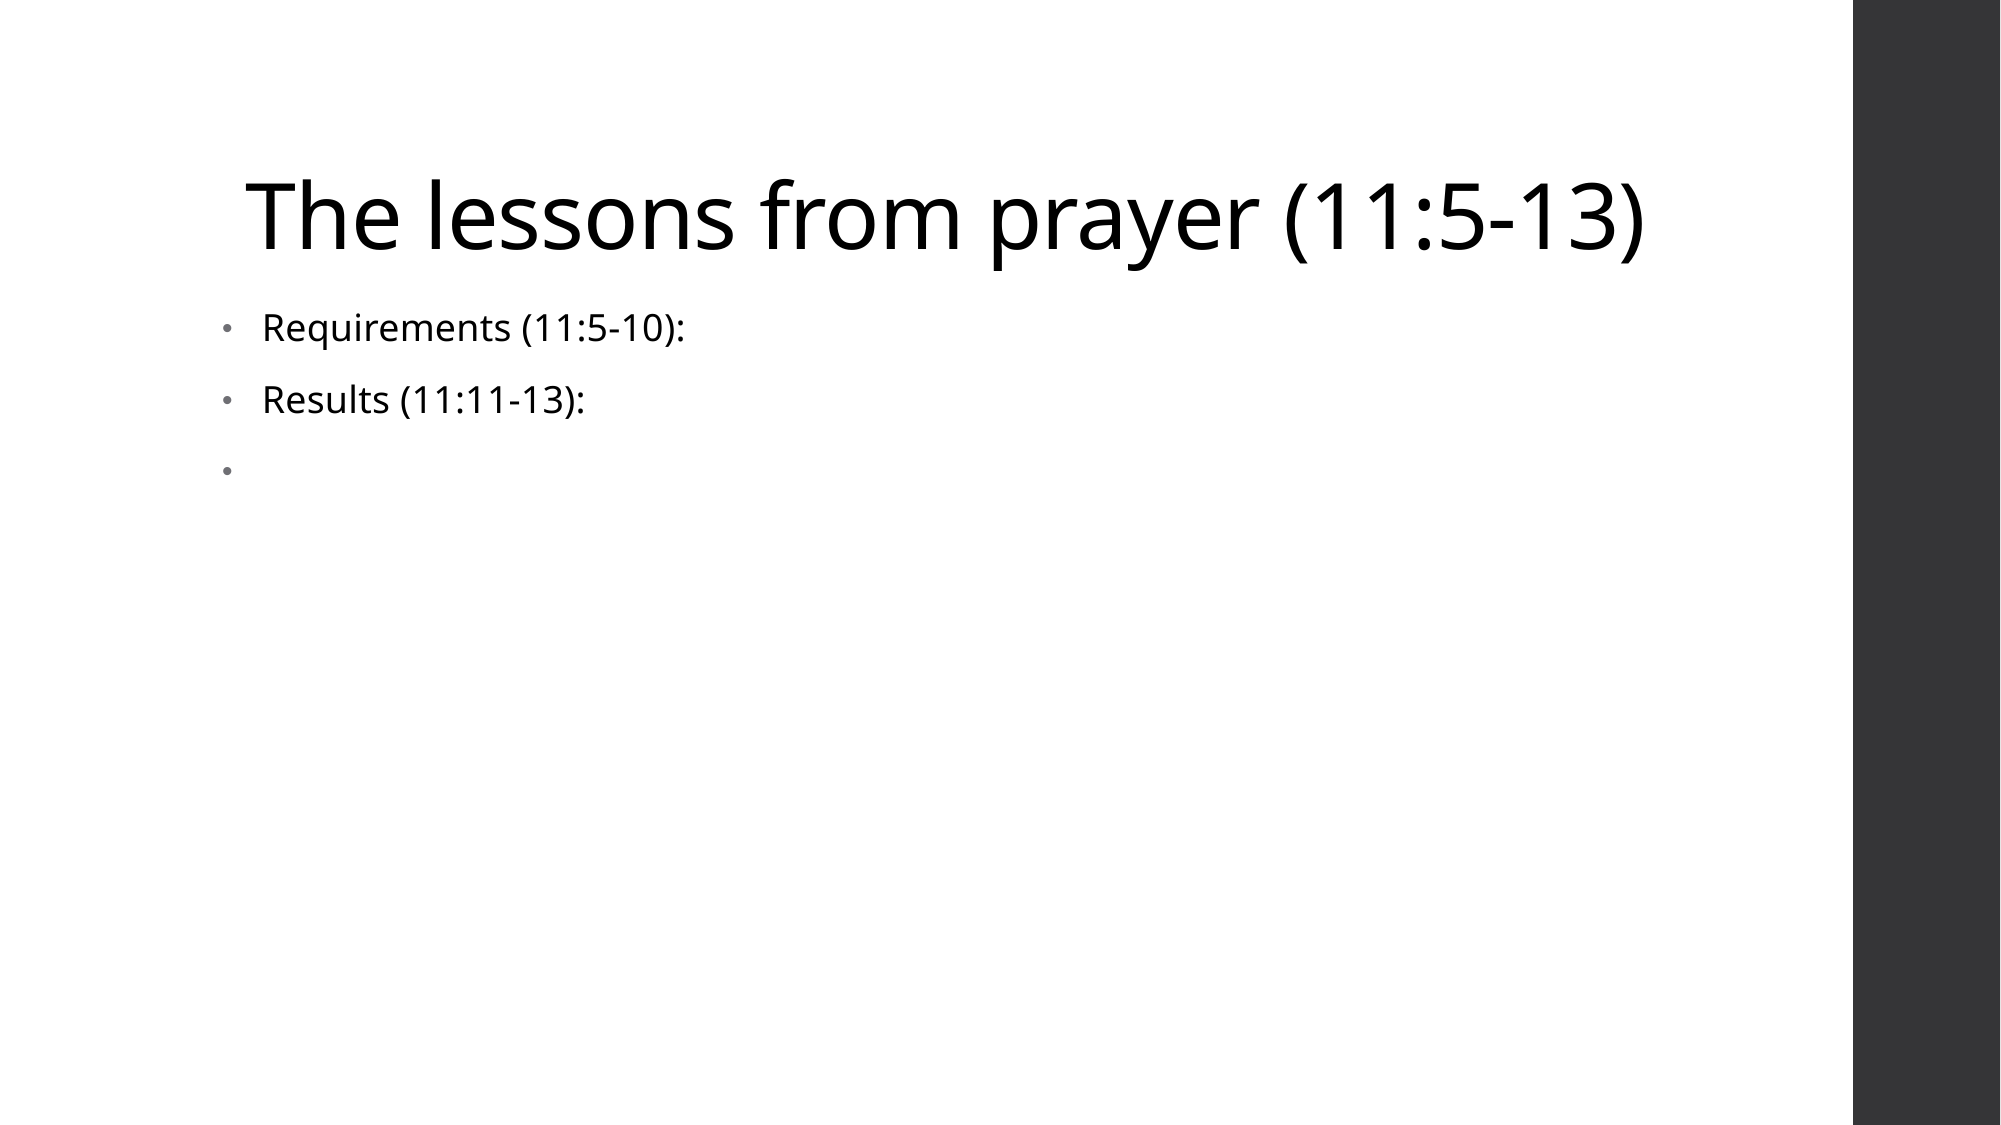

# The lessons from prayer (11:5-13)
 Requirements (11:5-10):
 Results (11:11-13):